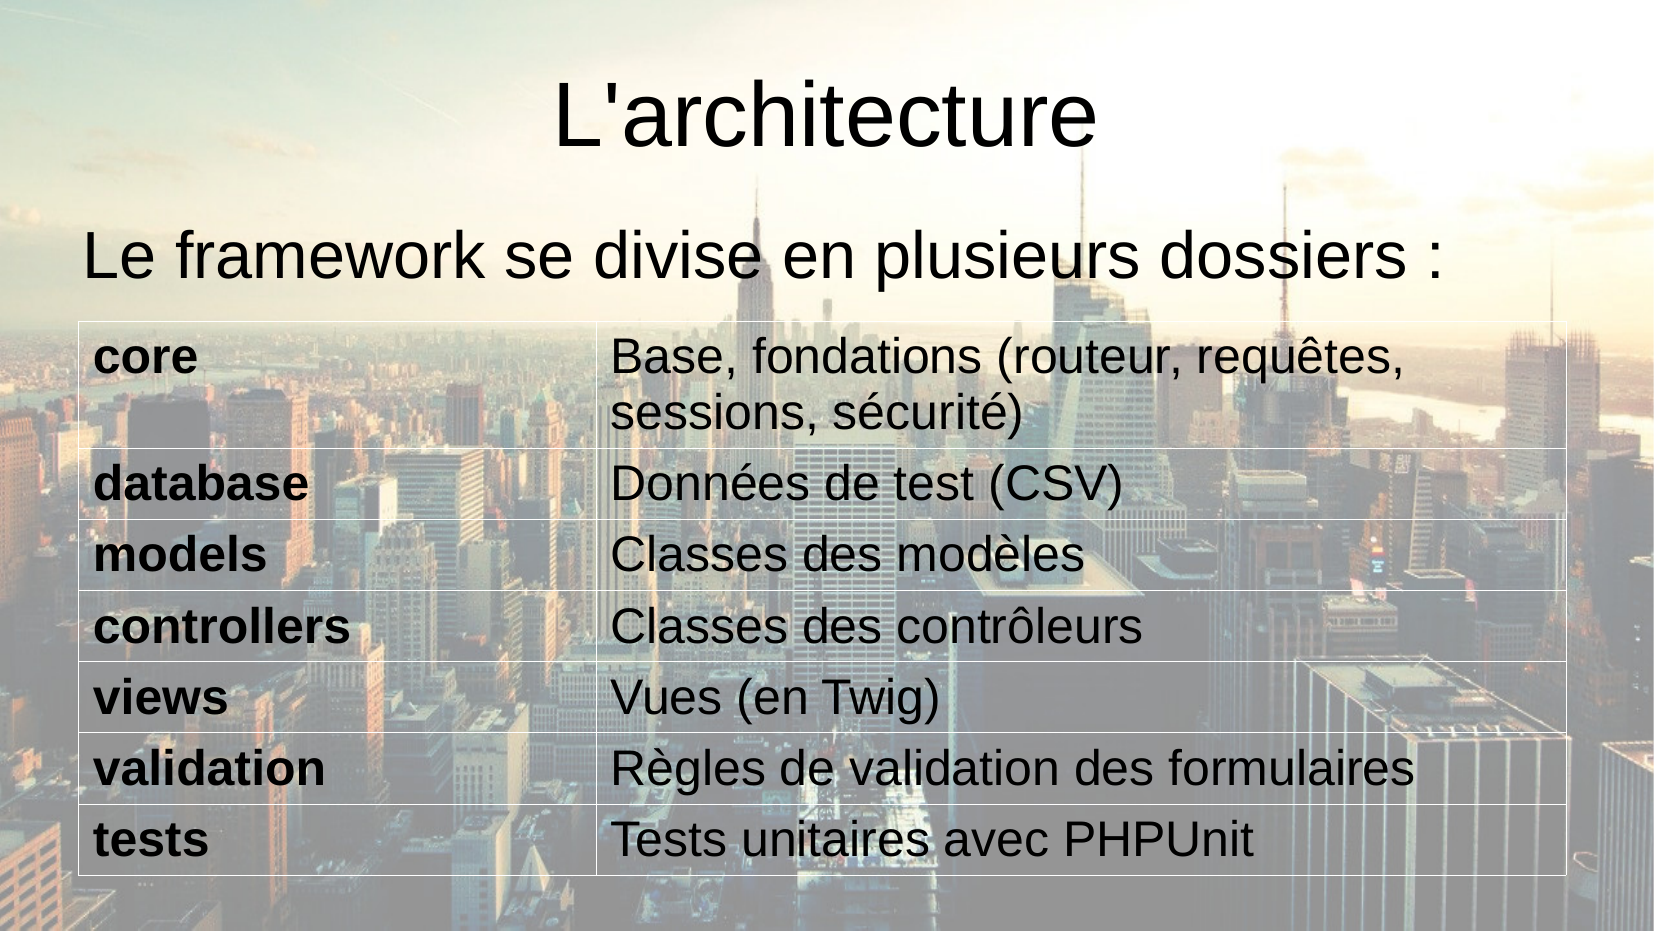

# L'architecture
Le framework se divise en plusieurs dossiers :
| core | Base, fondations (routeur, requêtes, sessions, sécurité) |
| --- | --- |
| database | Données de test (CSV) |
| models | Classes des modèles |
| controllers | Classes des contrôleurs |
| views | Vues (en Twig) |
| validation | Règles de validation des formulaires |
| tests | Tests unitaires avec PHPUnit |